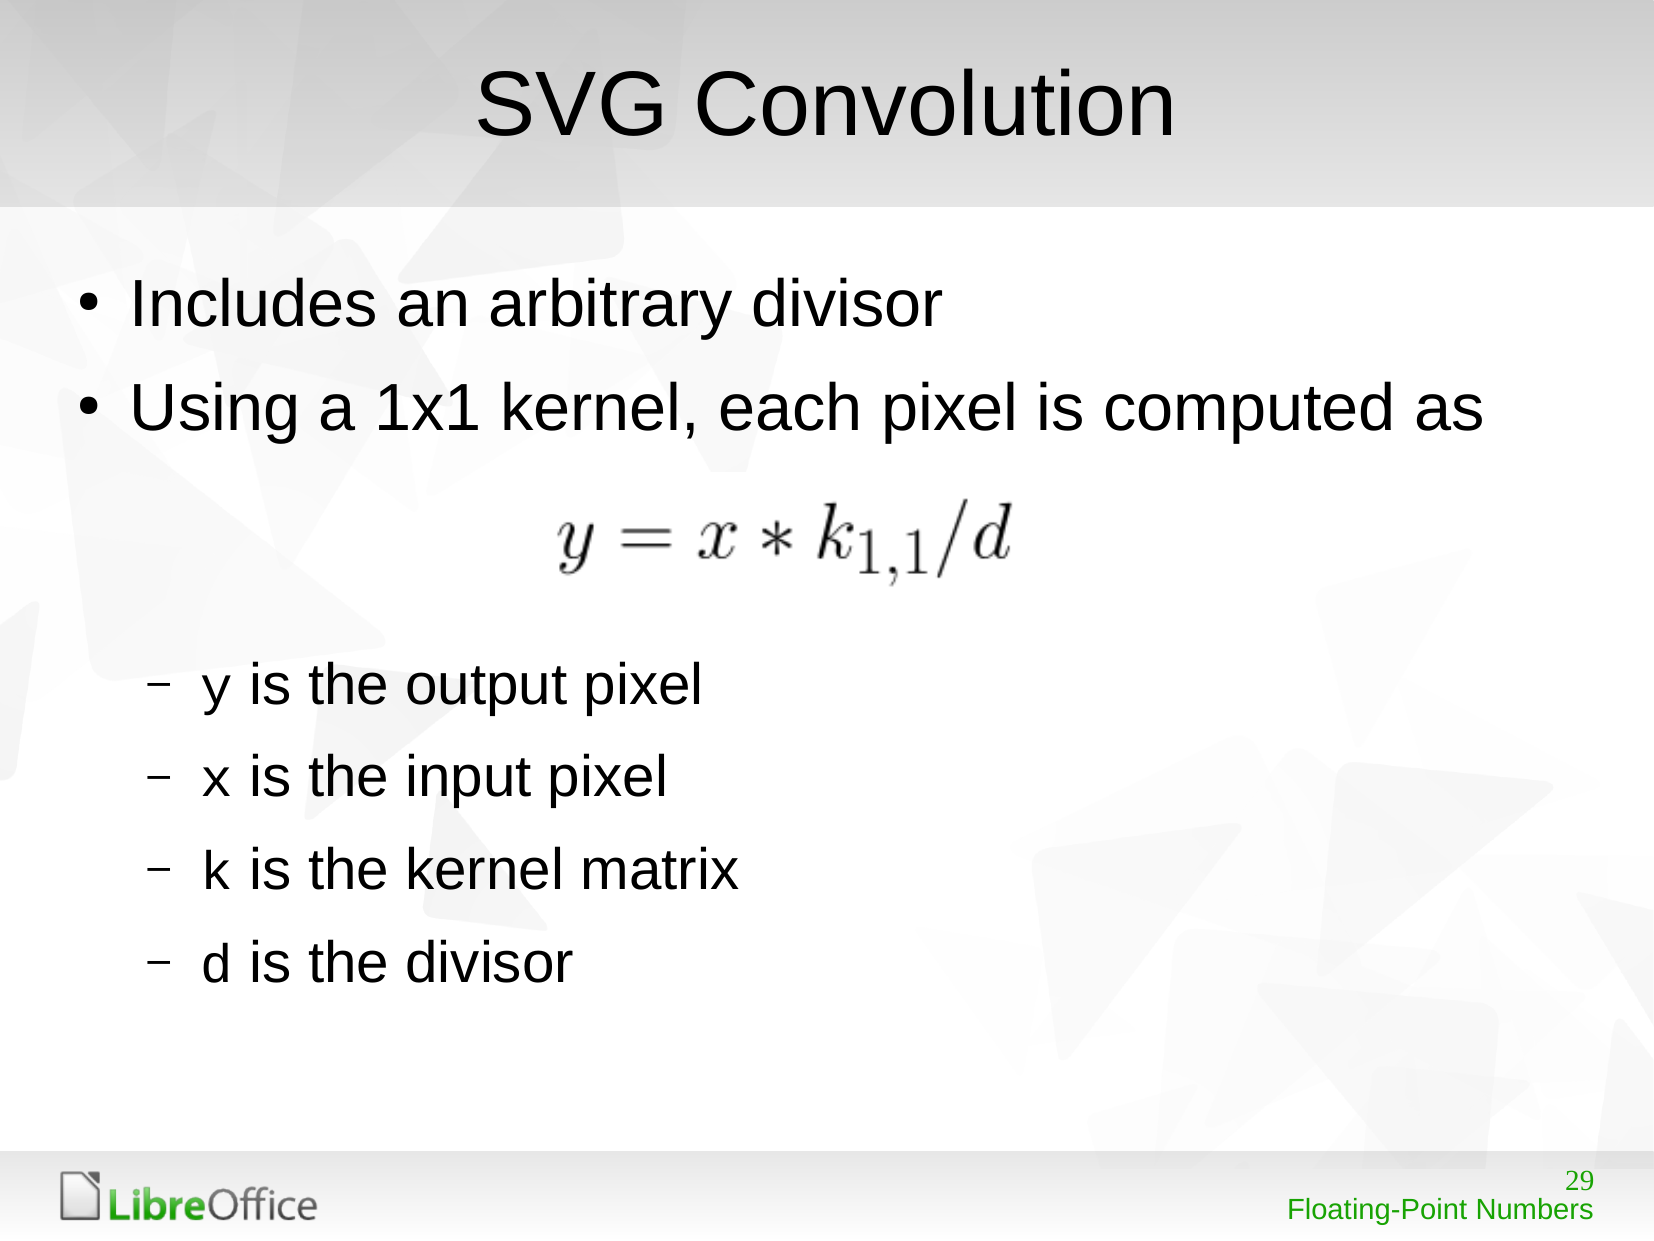

# SVG Convolution
Includes an arbitrary divisor
Using a 1x1 kernel, each pixel is computed as
y is the output pixel
x is the input pixel
k is the kernel matrix
d is the divisor
29
Floating-Point Numbers